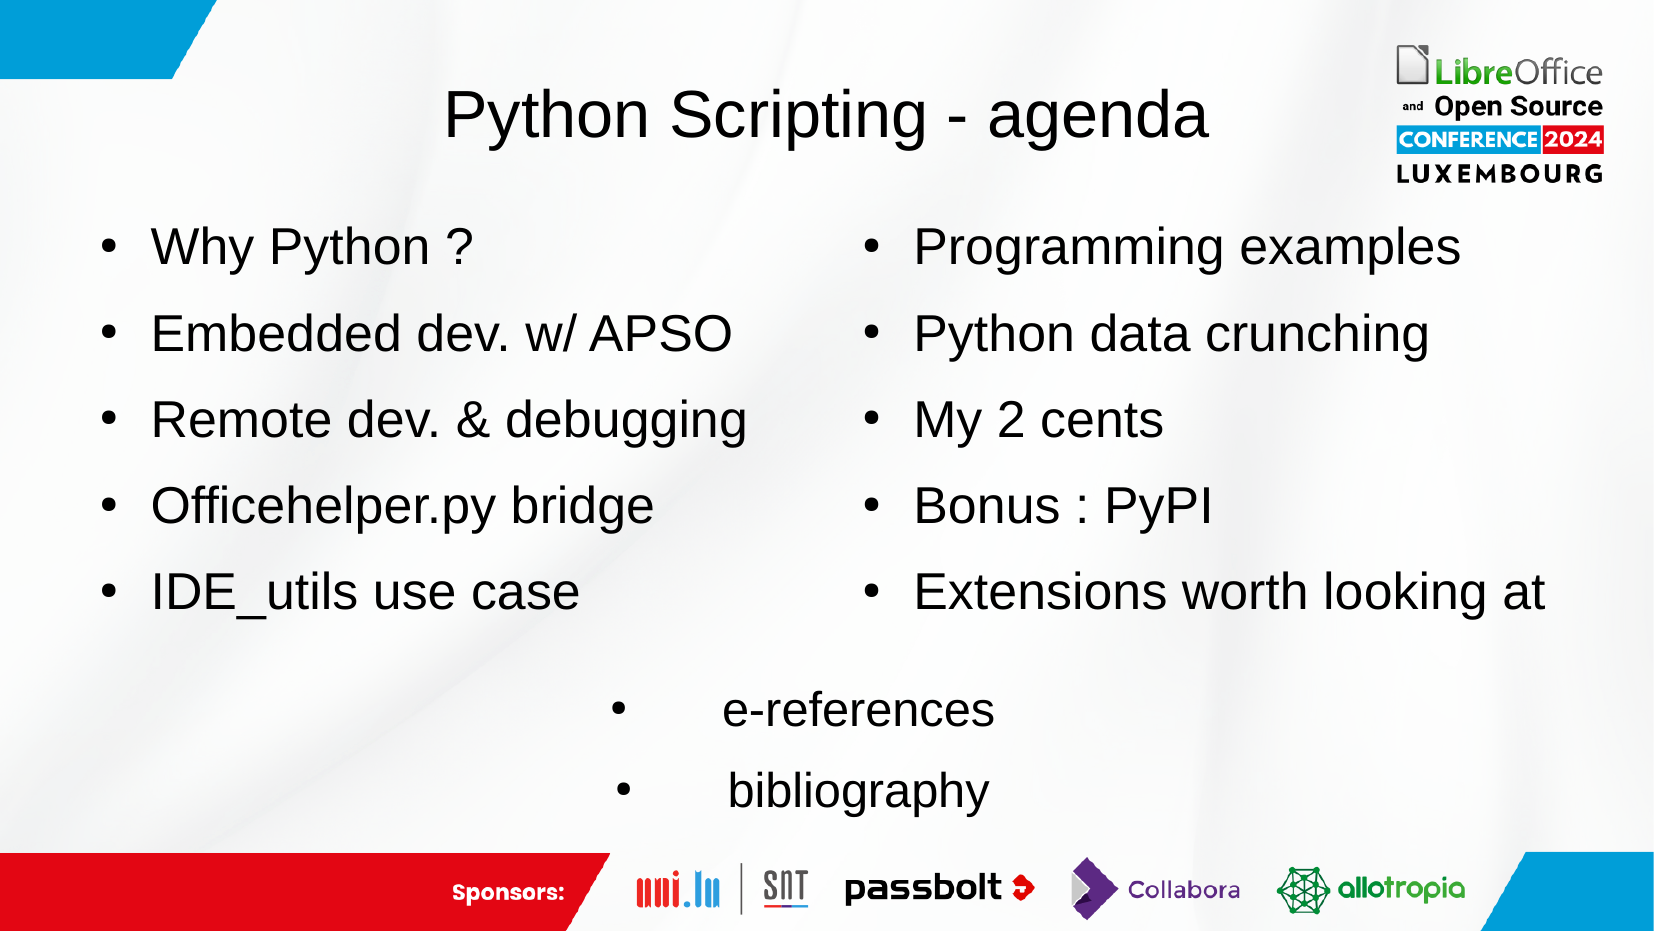

# Python Scripting - agenda
Why Python ?
Embedded dev. w/ APSO
Remote dev. & debugging
Officehelper.py bridge
IDE_utils use case
Programming examples
Python data crunching
My 2 cents
Bonus : PyPI
Extensions worth looking at
e-references
bibliography